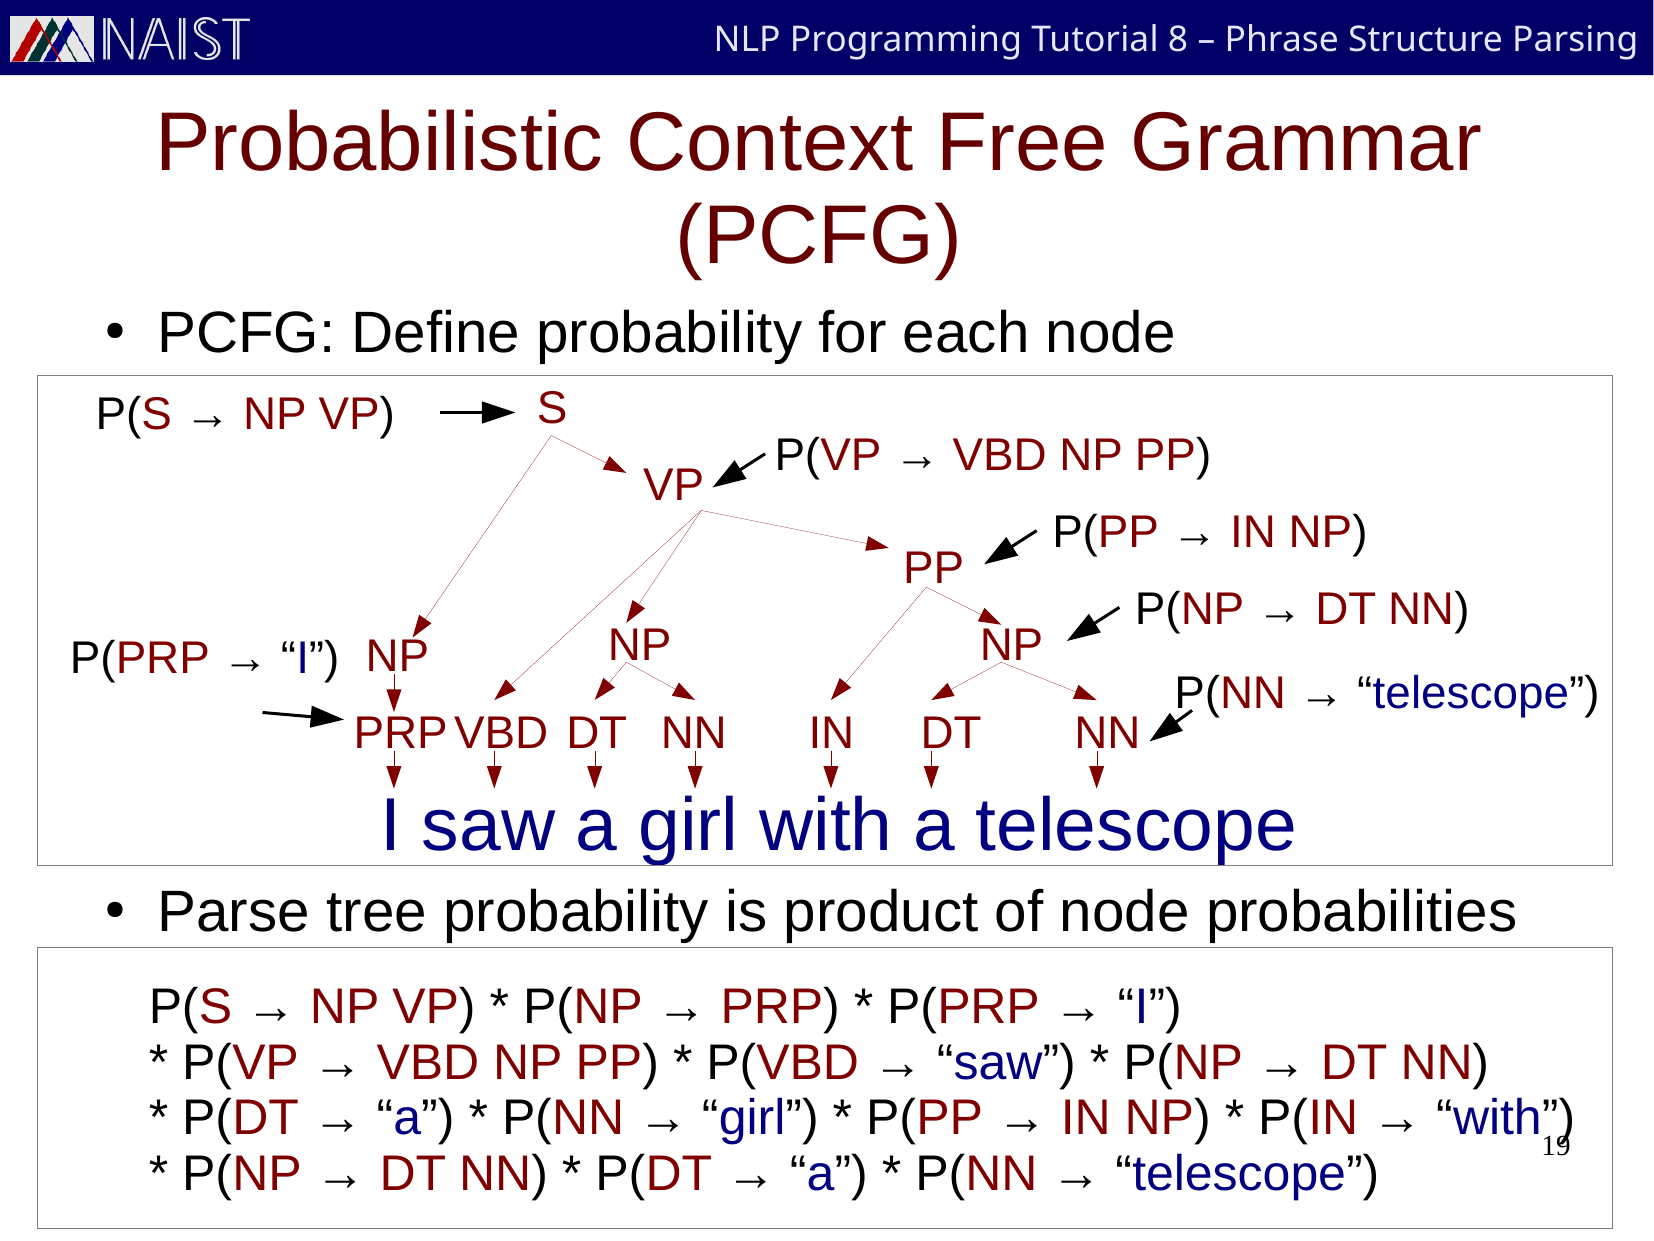

# Probabilistic Context Free Grammar (PCFG)
PCFG: Define probability for each node
Parse tree probability is product of node probabilities
S
P(S → NP VP)
P(VP → VBD NP PP)
VP
P(PP → IN NP)
PP
P(NP → DT NN)
NP
NP
NP
P(PRP → “I”)
P(NN → “telescope”)
PRP
VBD
DT
NN
IN
DT
NN
I saw a girl with a telescope
P(S → NP VP) * P(NP → PRP) * P(PRP → “I”)
* P(VP → VBD NP PP) * P(VBD → “saw”) * P(NP → DT NN)
* P(DT → “a”) * P(NN → “girl”) * P(PP → IN NP) * P(IN → “with”)
* P(NP → DT NN) * P(DT → “a”) * P(NN → “telescope”)
19